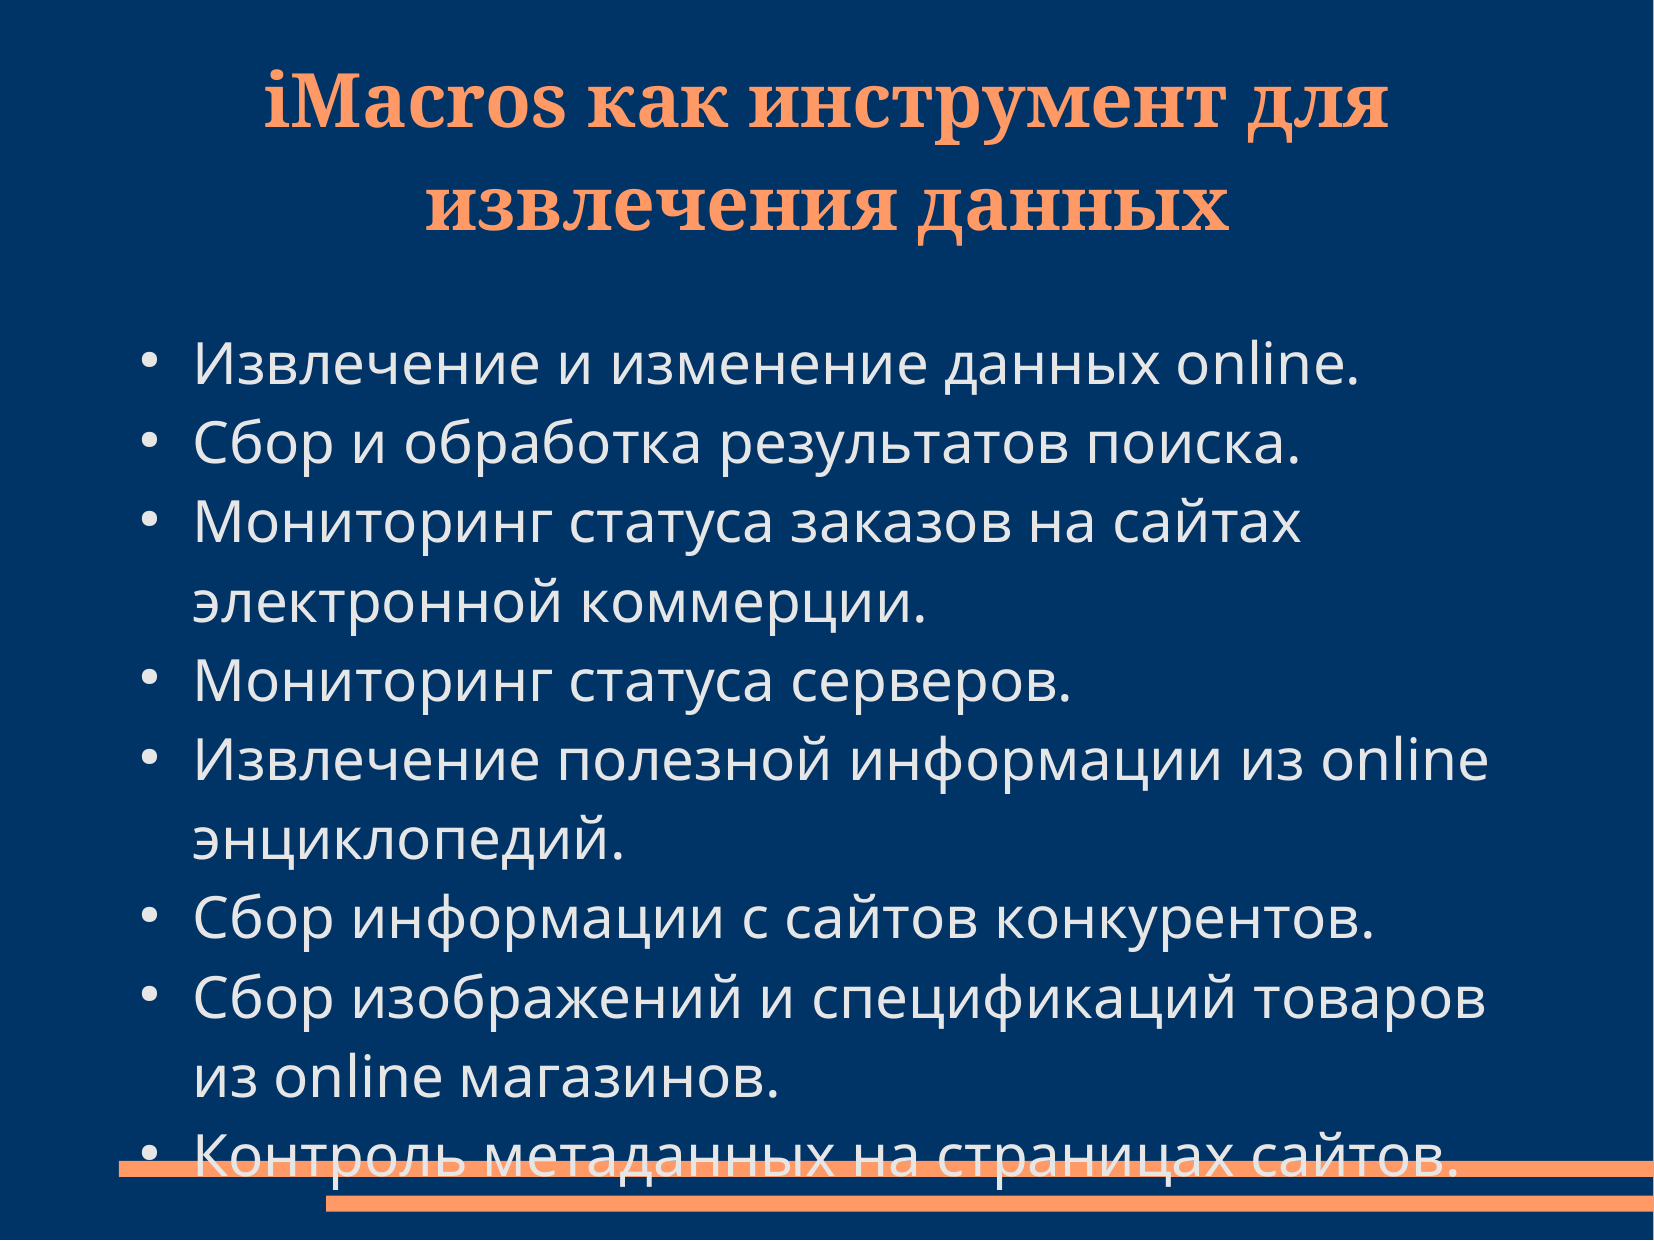

# iMacros как инструмент для извлечения данных
Извлечение и изменение данных online.
Сбор и обработка результатов поиска.
Мониторинг статуса заказов на сайтах электронной коммерции.
Мониторинг статуса серверов.
Извлечение полезной информации из online энциклопедий.
Сбор информации с сайтов конкурентов.
Сбор изображений и спецификаций товаров из online магазинов.
Контроль метаданных на страницах сайтов.